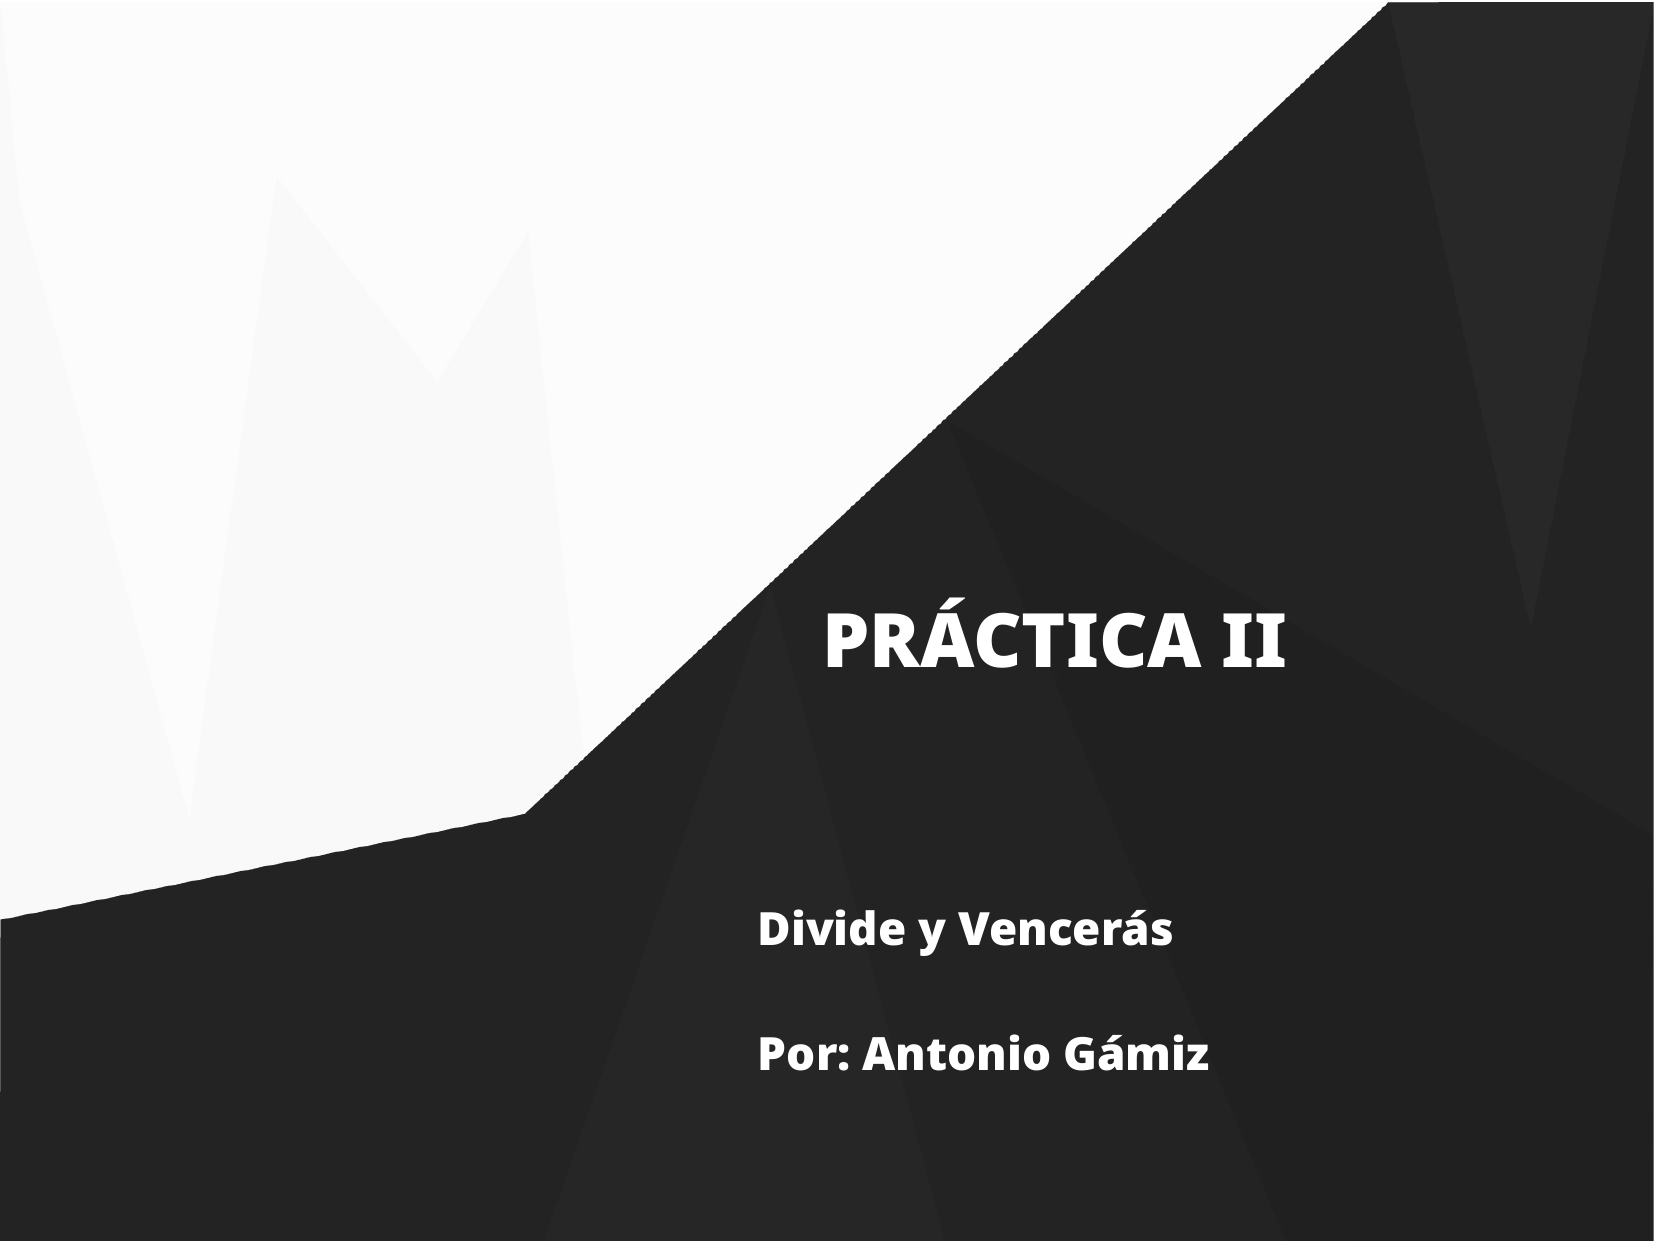

# PRÁCTICA II
Divide y Vencerás
Por: Antonio Gámiz